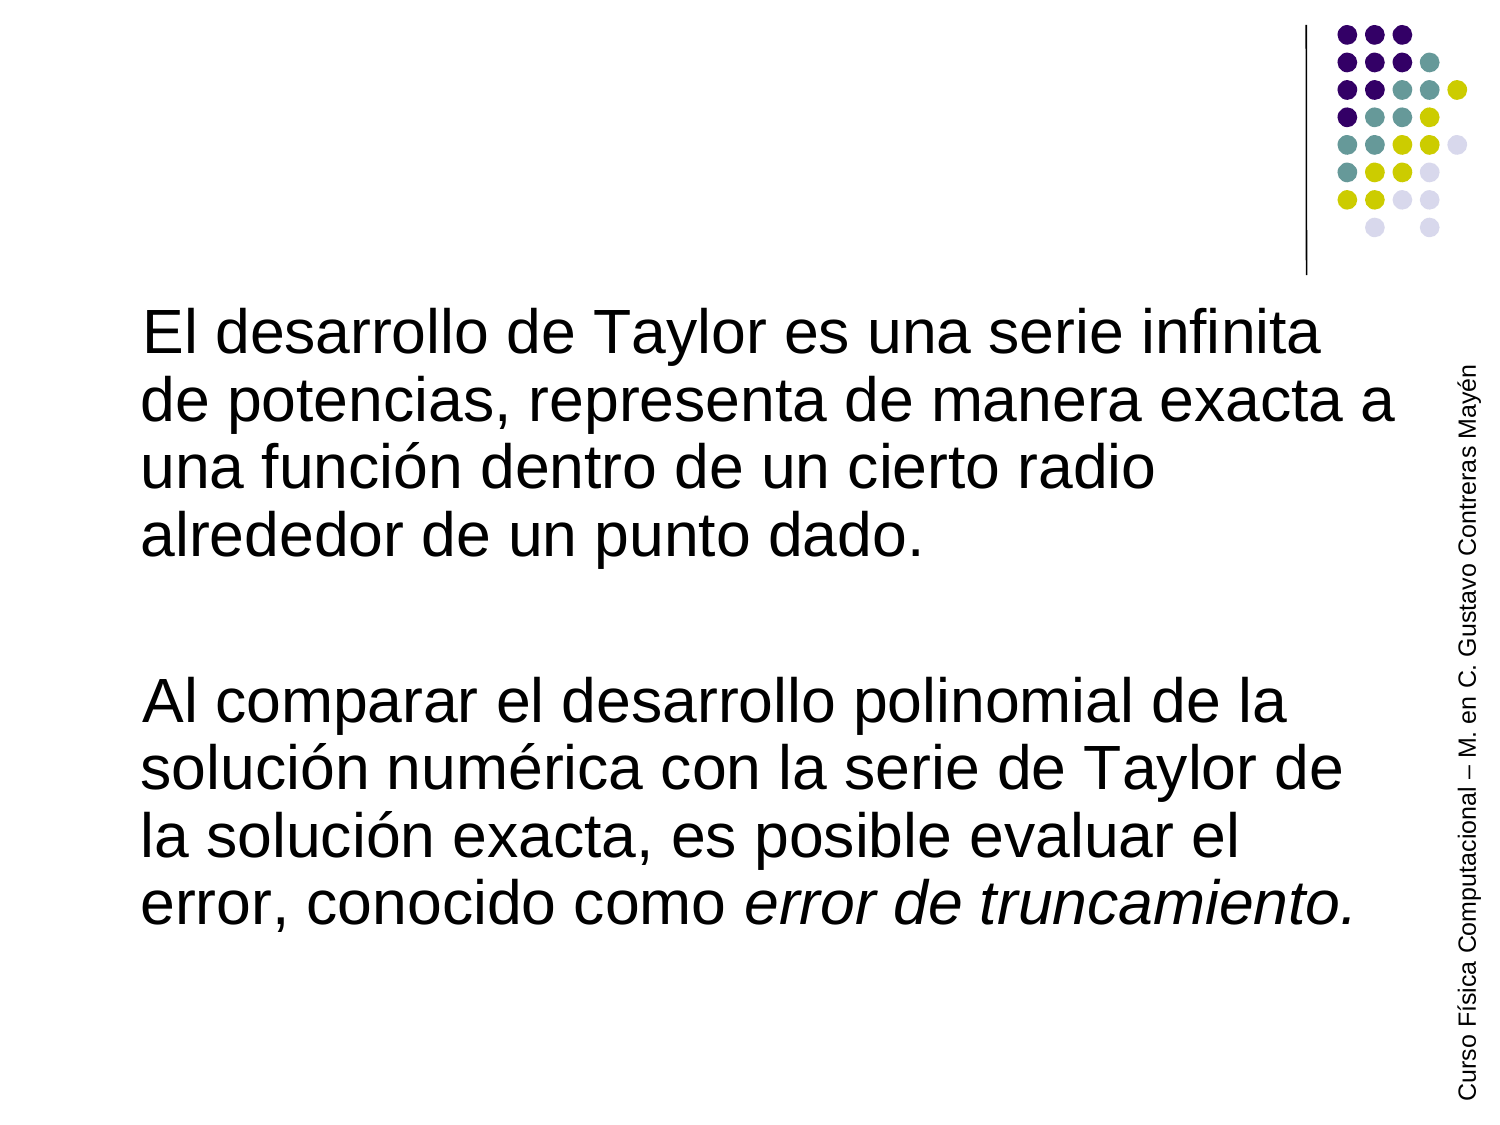

El desarrollo de Taylor es una serie infinita de potencias, representa de manera exacta a una función dentro de un cierto radio alrededor de un punto dado.
Al comparar el desarrollo polinomial de la solución numérica con la serie de Taylor de la solución exacta, es posible evaluar el error, conocido como error de truncamiento.